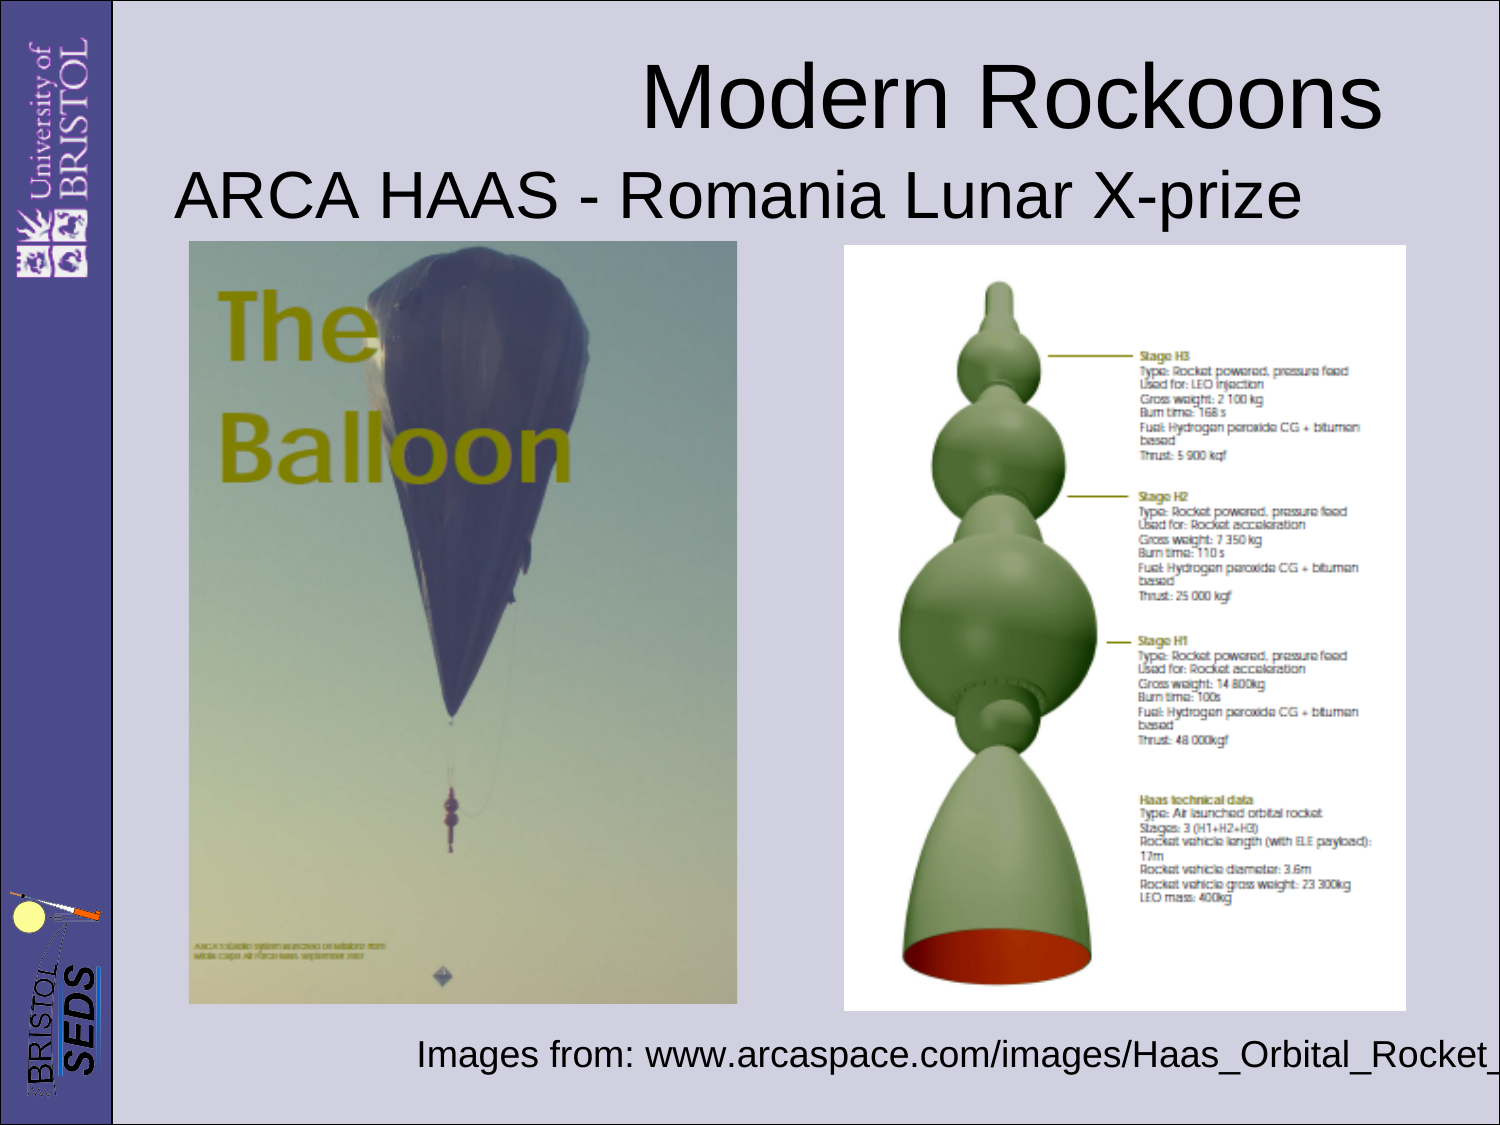

Modern Rockoons
ARCA HAAS - Romania Lunar X-prize
Images from: www.arcaspace.com/images/Haas_Orbital_Rocket_Launcher.pdf